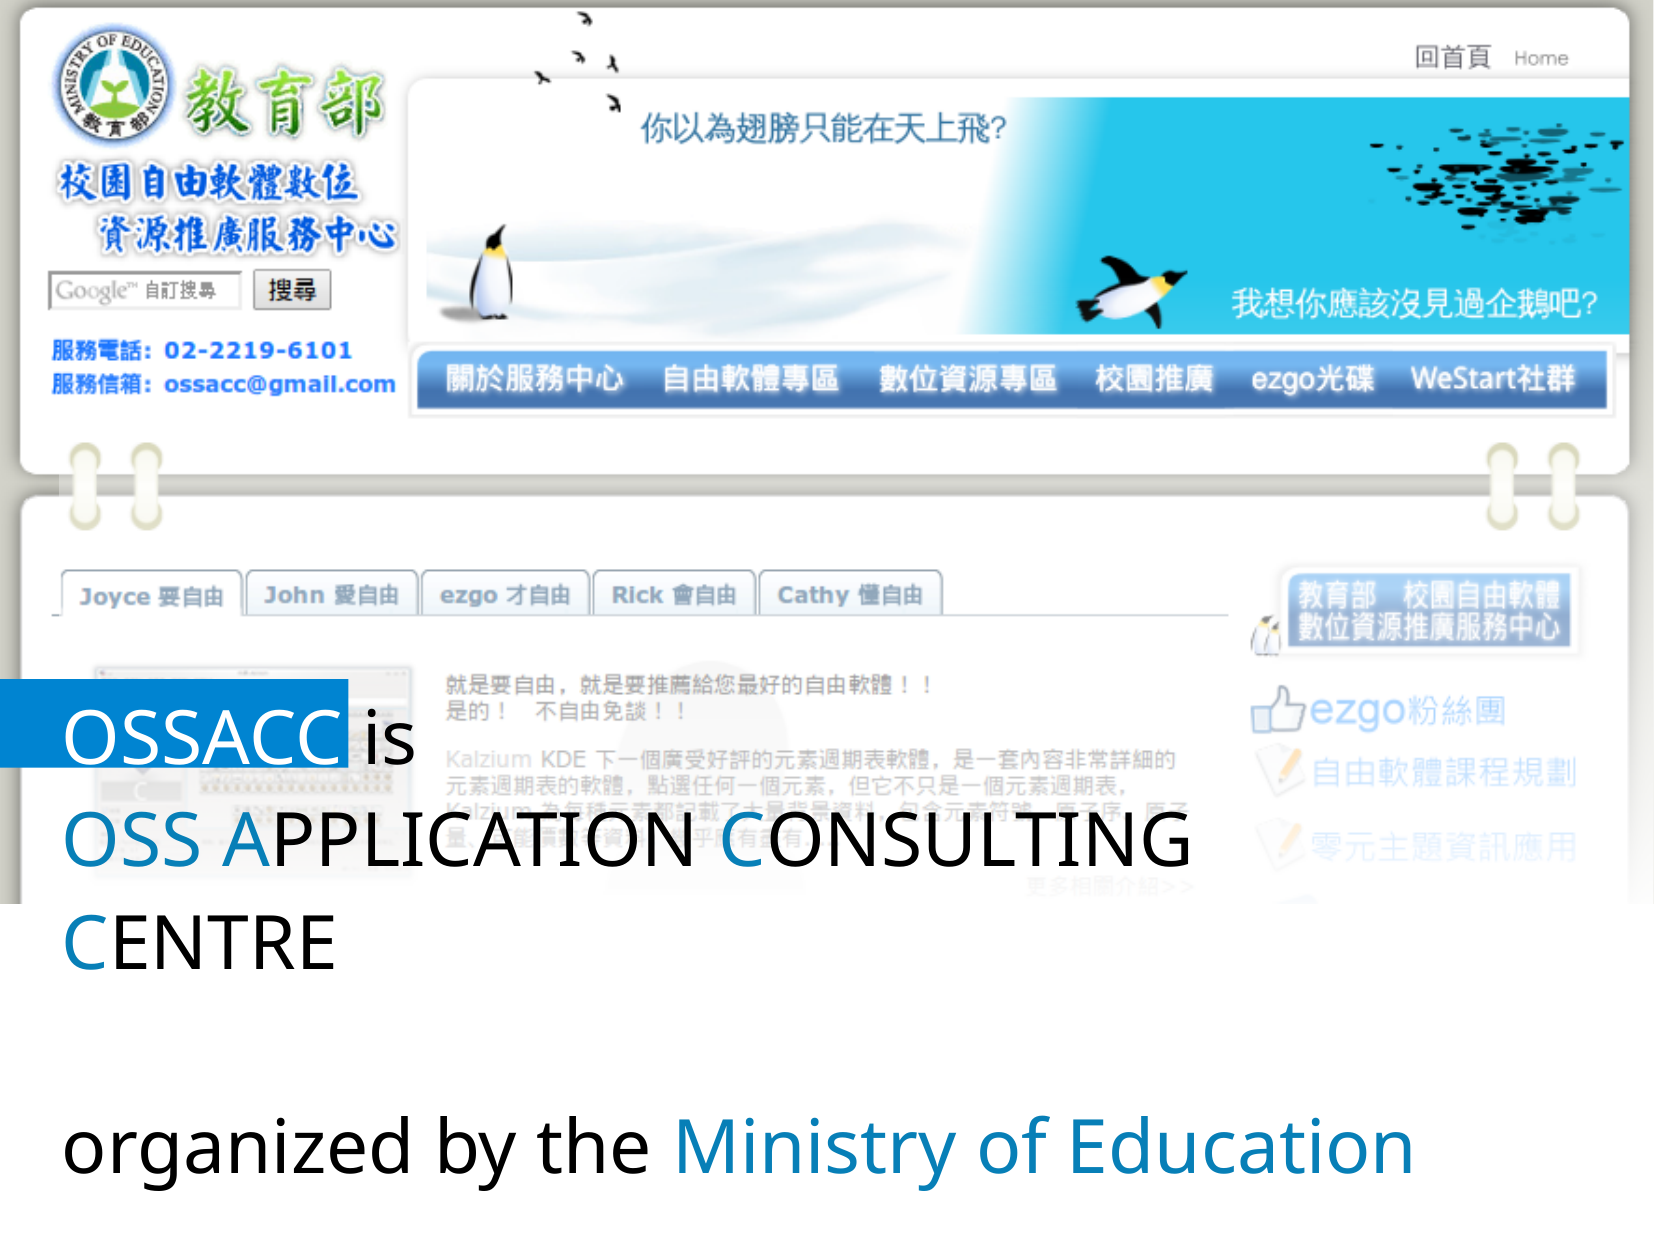

OSSACC is
OSS APPLICATION CONSULTING CENTRE
organized by the Ministry of Education